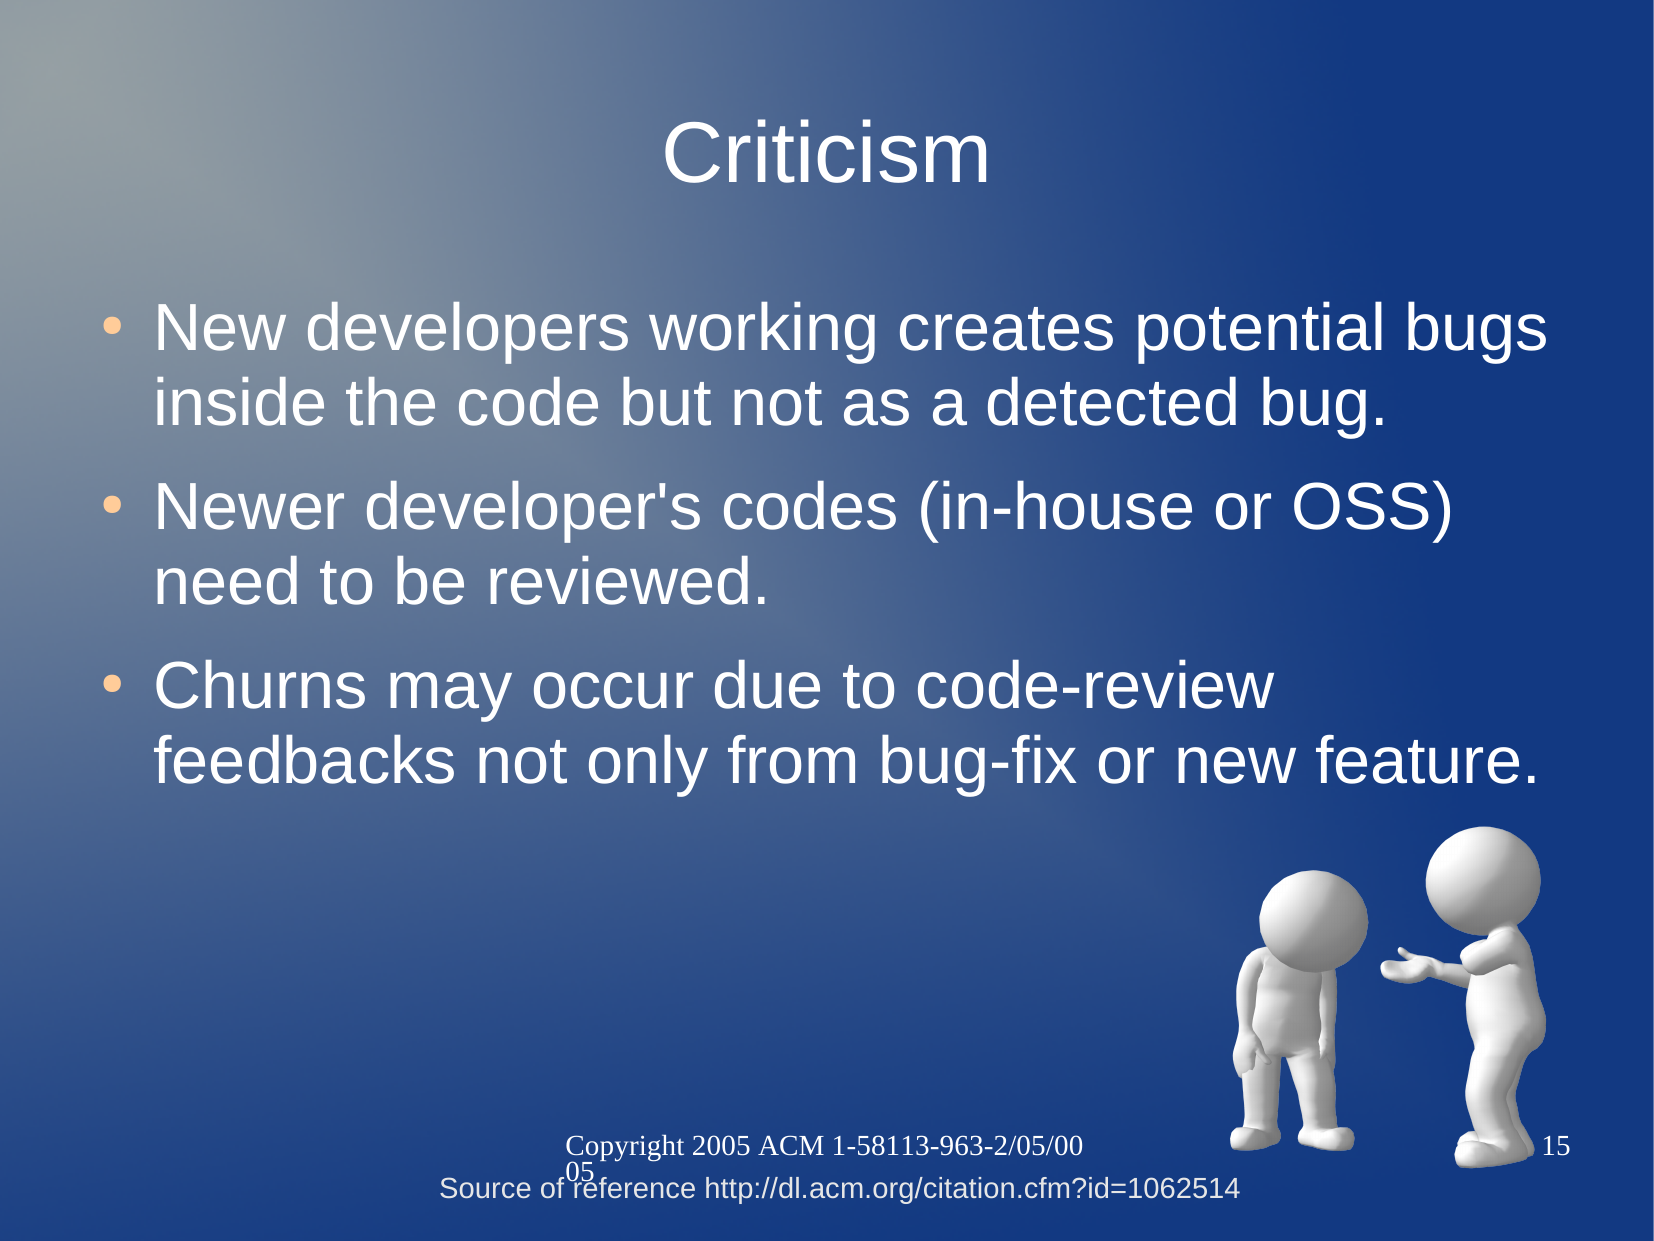

# Criticism
New developers working creates potential bugs inside the code but not as a detected bug.
Newer developer's codes (in-house or OSS) need to be reviewed.
Churns may occur due to code-review feedbacks not only from bug-fix or new feature.
Copyright 2005 ACM 1-58113-963-2/05/0005
15
Source of reference http://dl.acm.org/citation.cfm?id=1062514